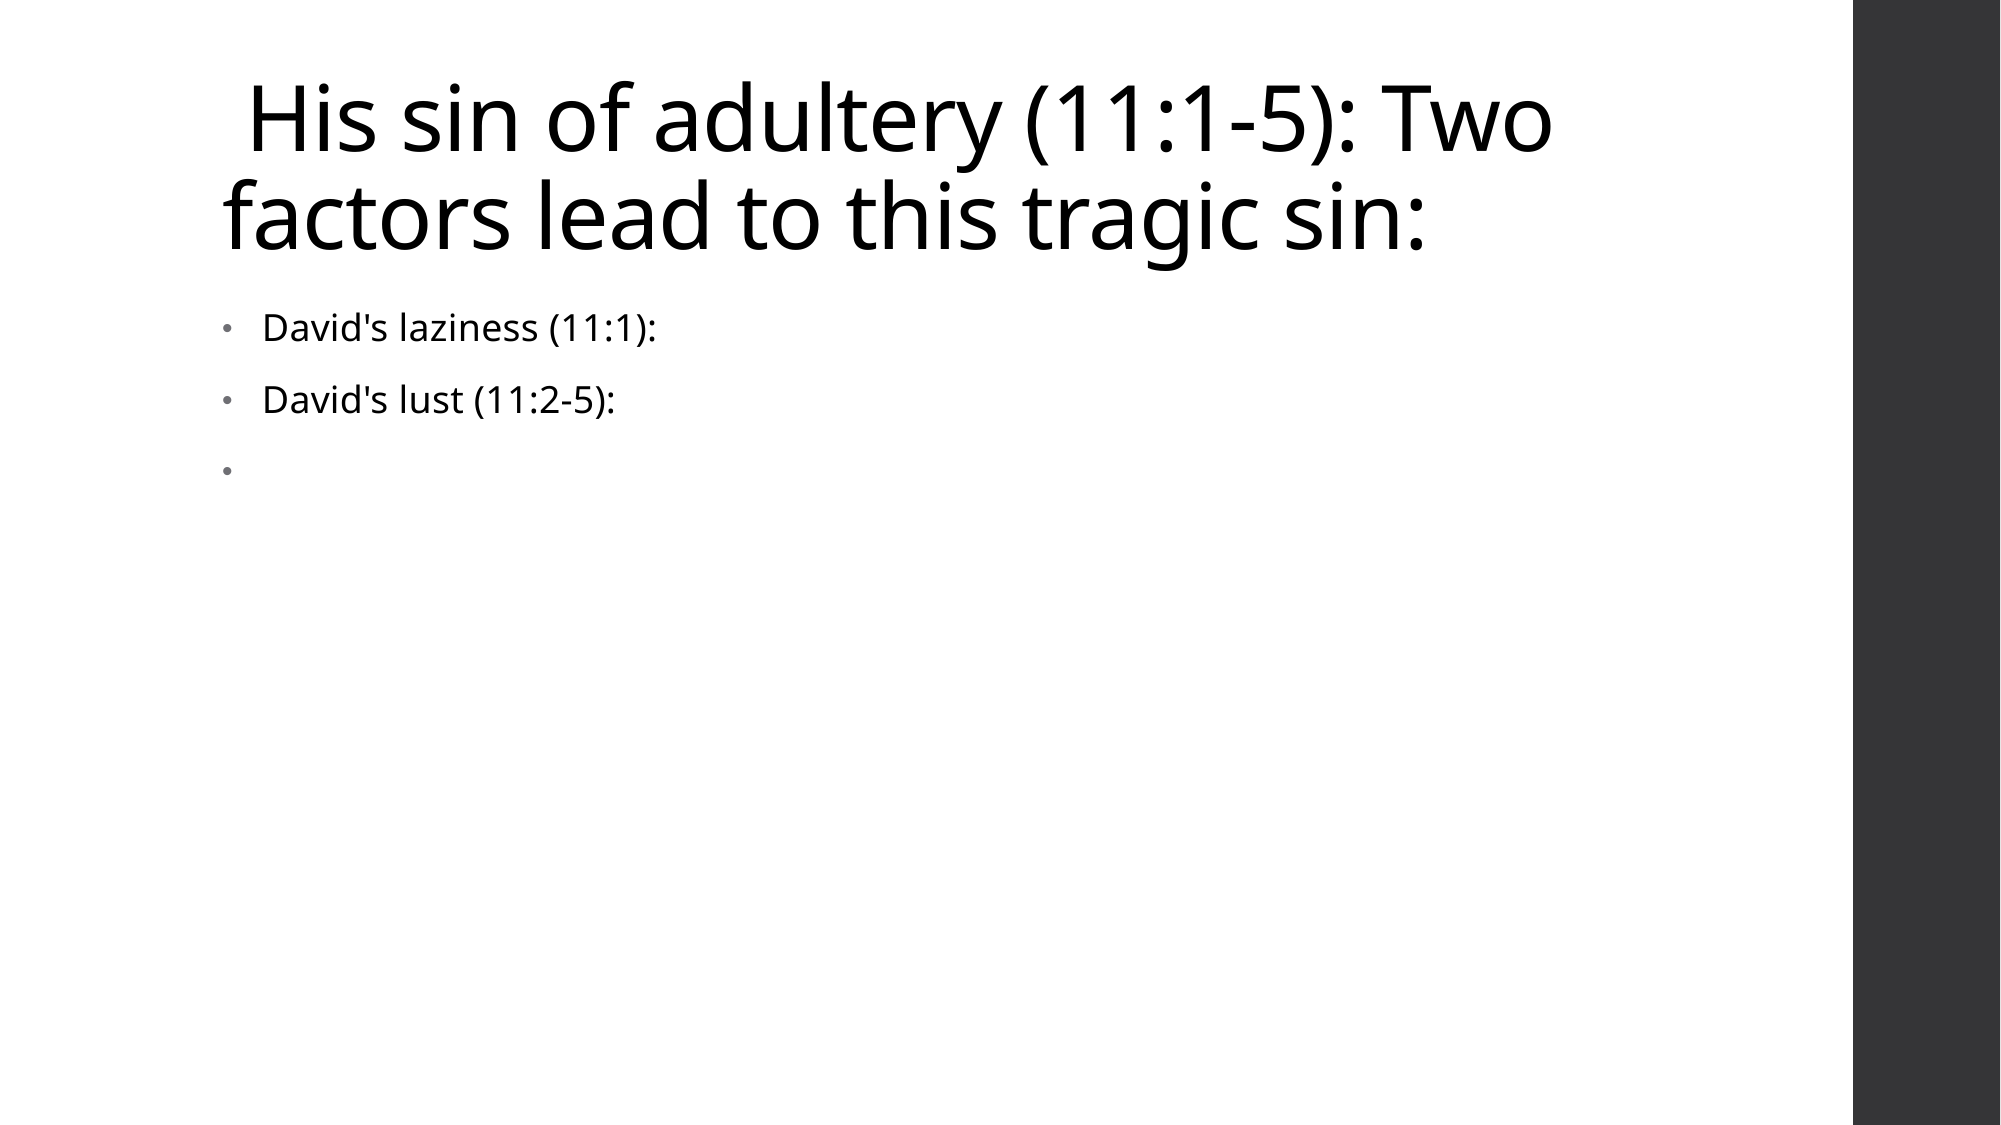

# His sin of adultery (11:1-5): Two factors lead to this tragic sin:
 David's laziness (11:1):
 David's lust (11:2-5):